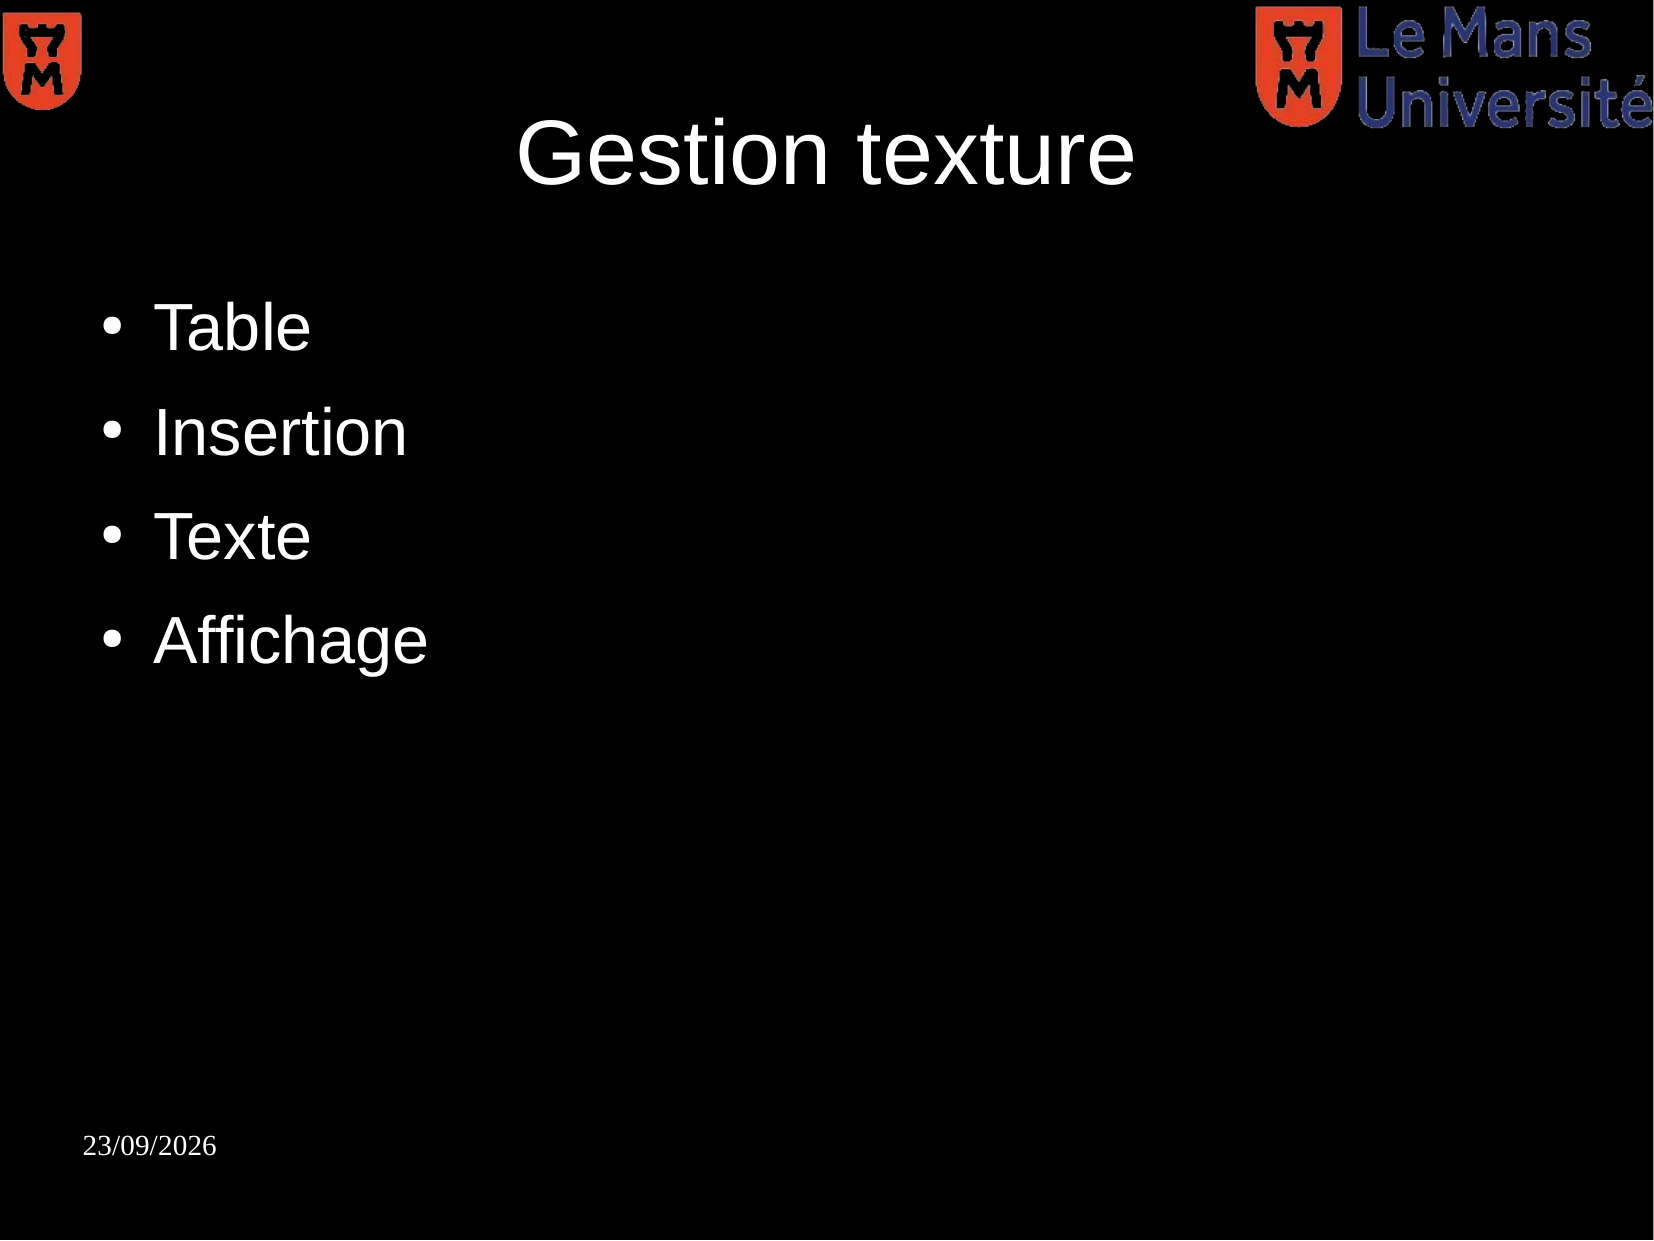

# Gestion texture
Table
Insertion
Texte
Affichage